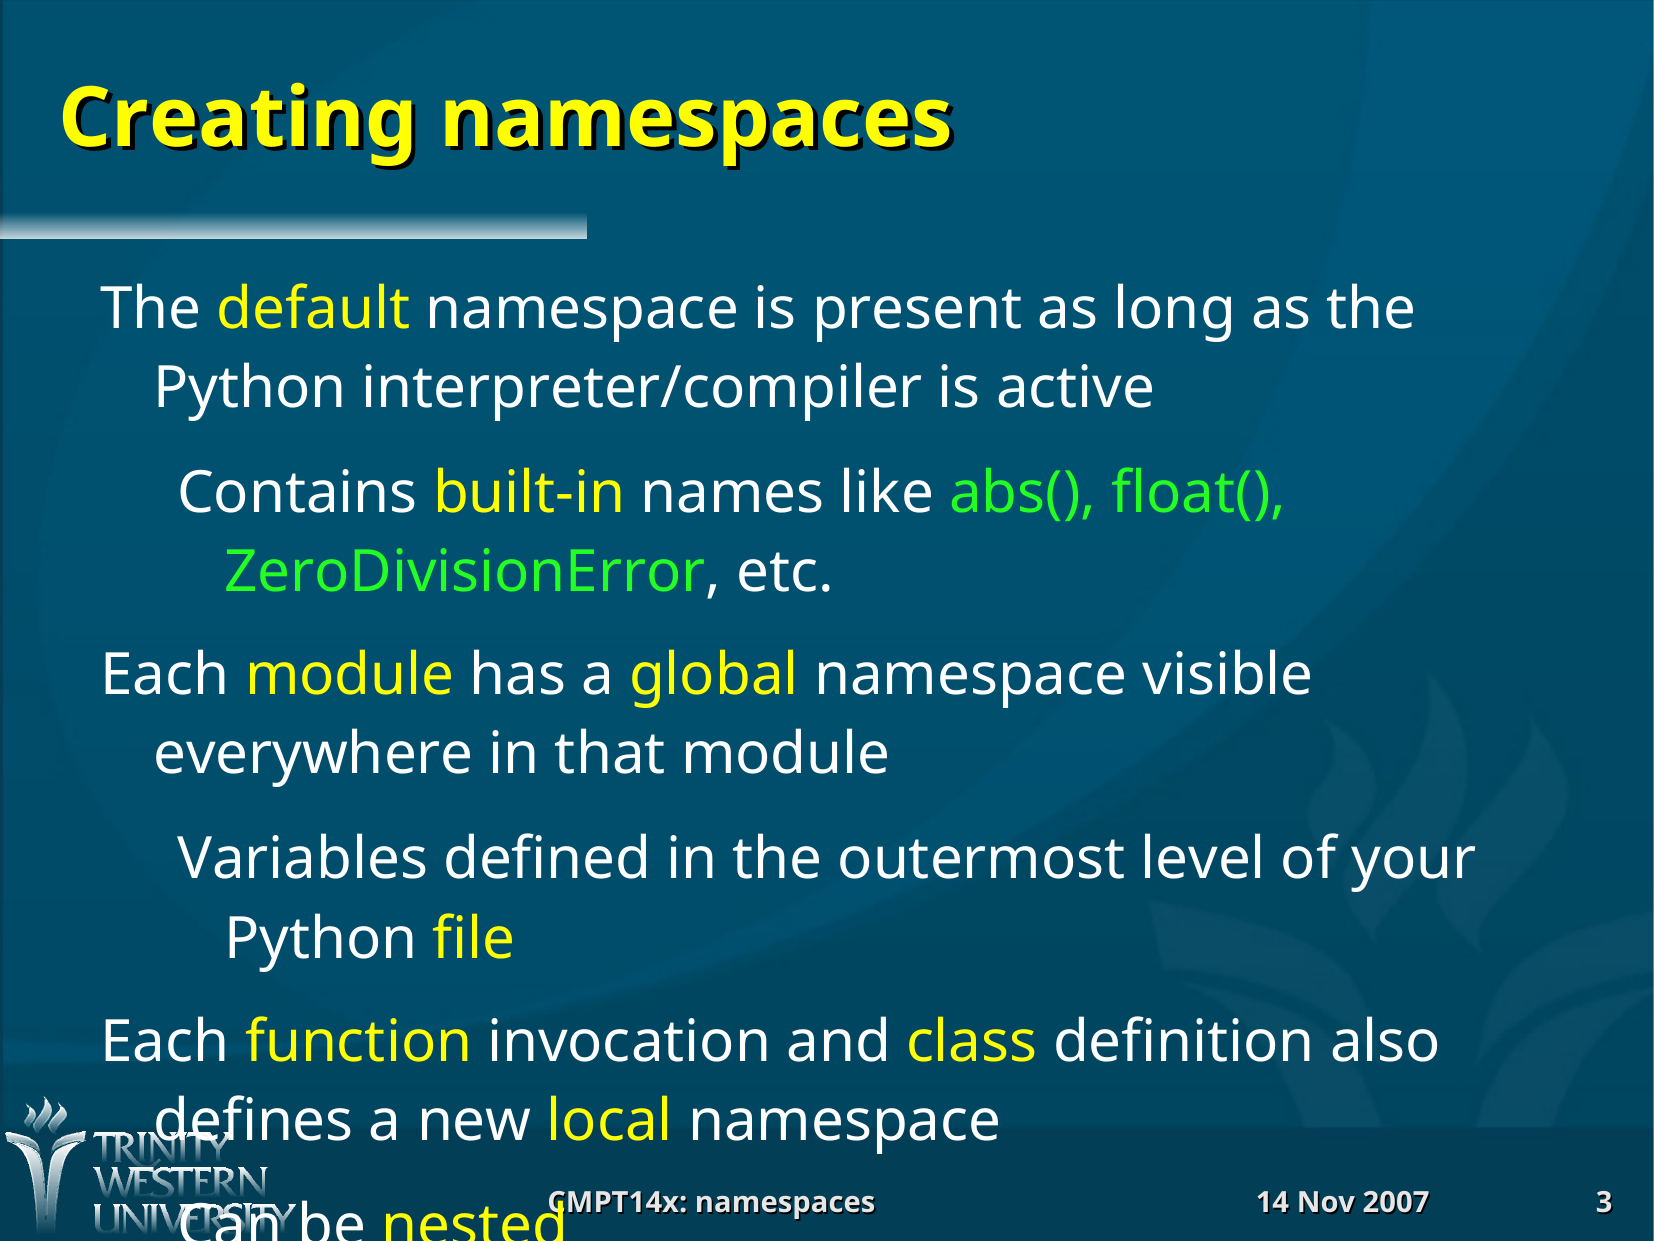

# Creating namespaces
The default namespace is present as long as the Python interpreter/compiler is active
Contains built-in names like abs(), float(), ZeroDivisionError, etc.
Each module has a global namespace visible everywhere in that module
Variables defined in the outermost level of your Python file
Each function invocation and class definition also defines a new local namespace
Can be nested
CMPT14x: namespaces
14 Nov 2007
3